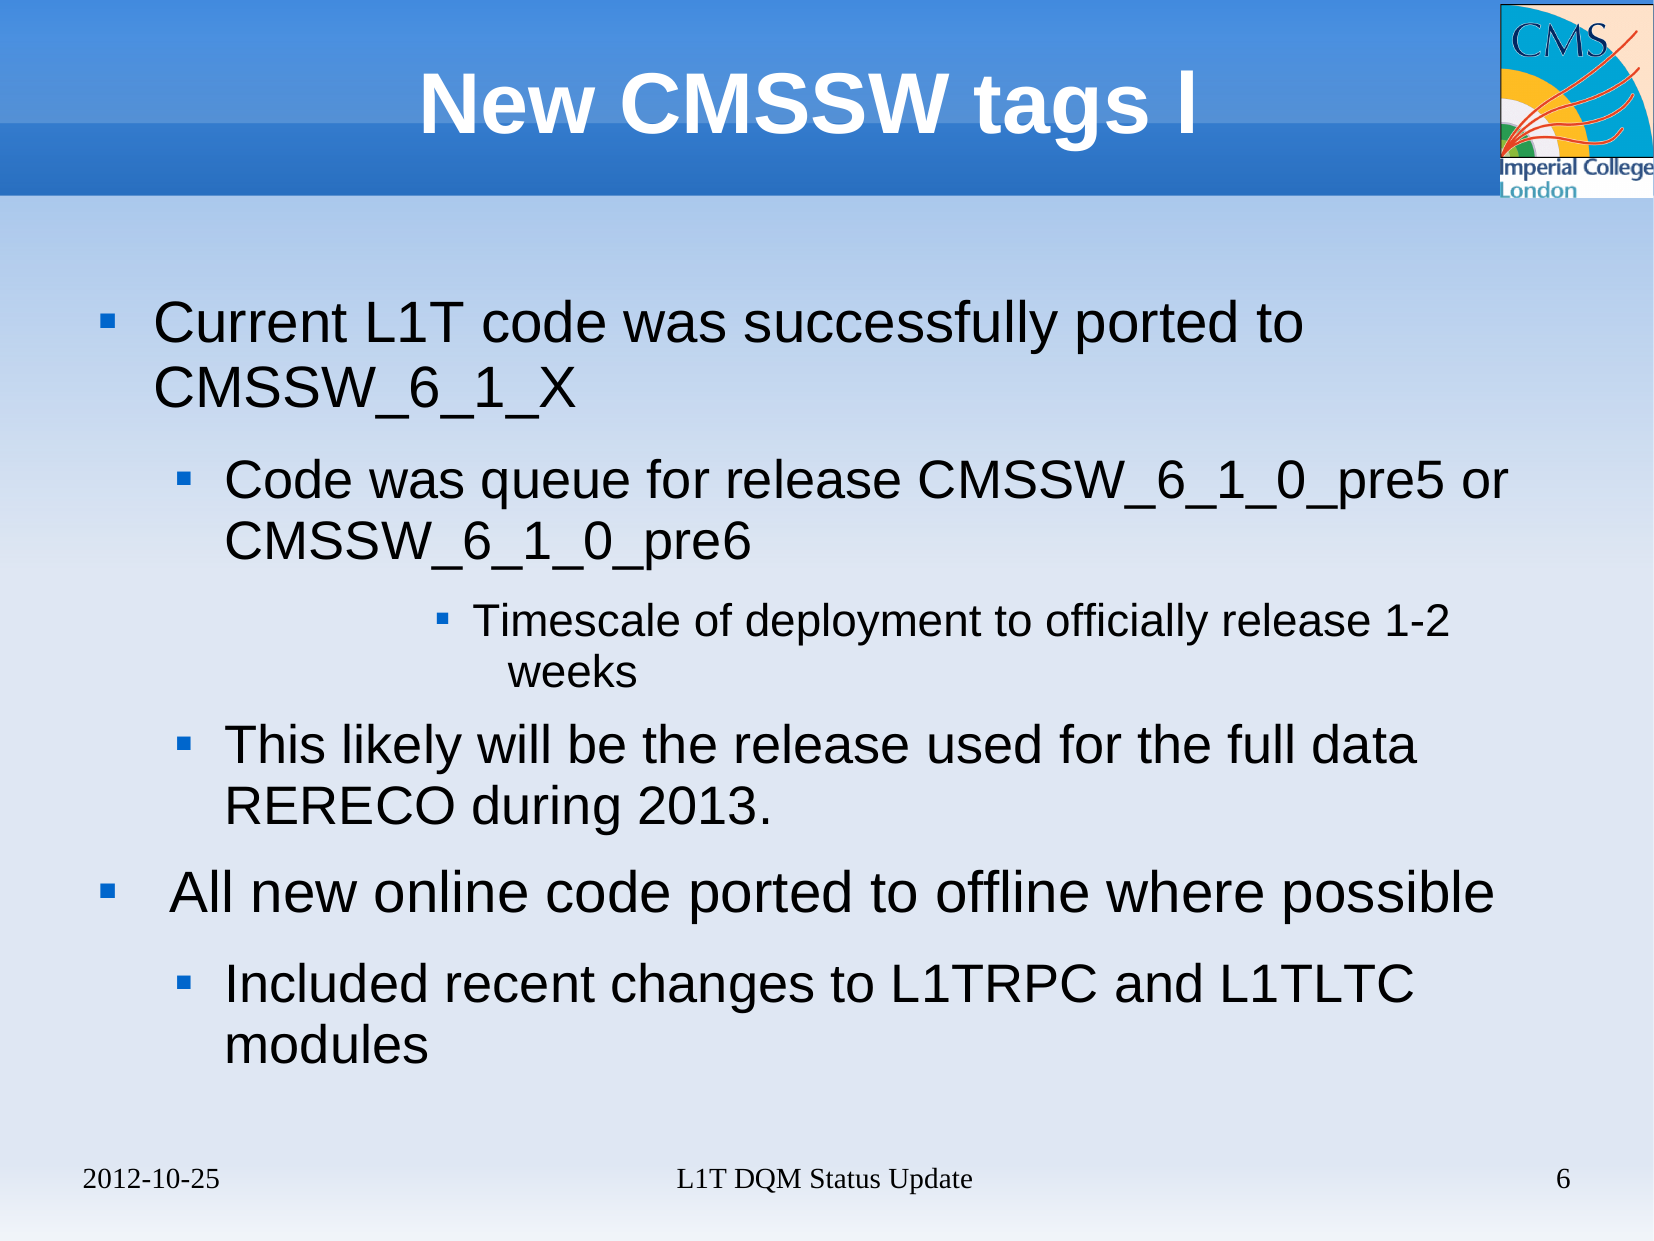

# New CMSSW tags l
Current L1T code was successfully ported to CMSSW_6_1_X
Code was queue for release CMSSW_6_1_0_pre5 or CMSSW_6_1_0_pre6
Timescale of deployment to officially release 1-2 weeks
This likely will be the release used for the full data RERECO during 2013.
 All new online code ported to offline where possible
Included recent changes to L1TRPC and L1TLTC modules
2012-10-25
L1T DQM Status Update
6